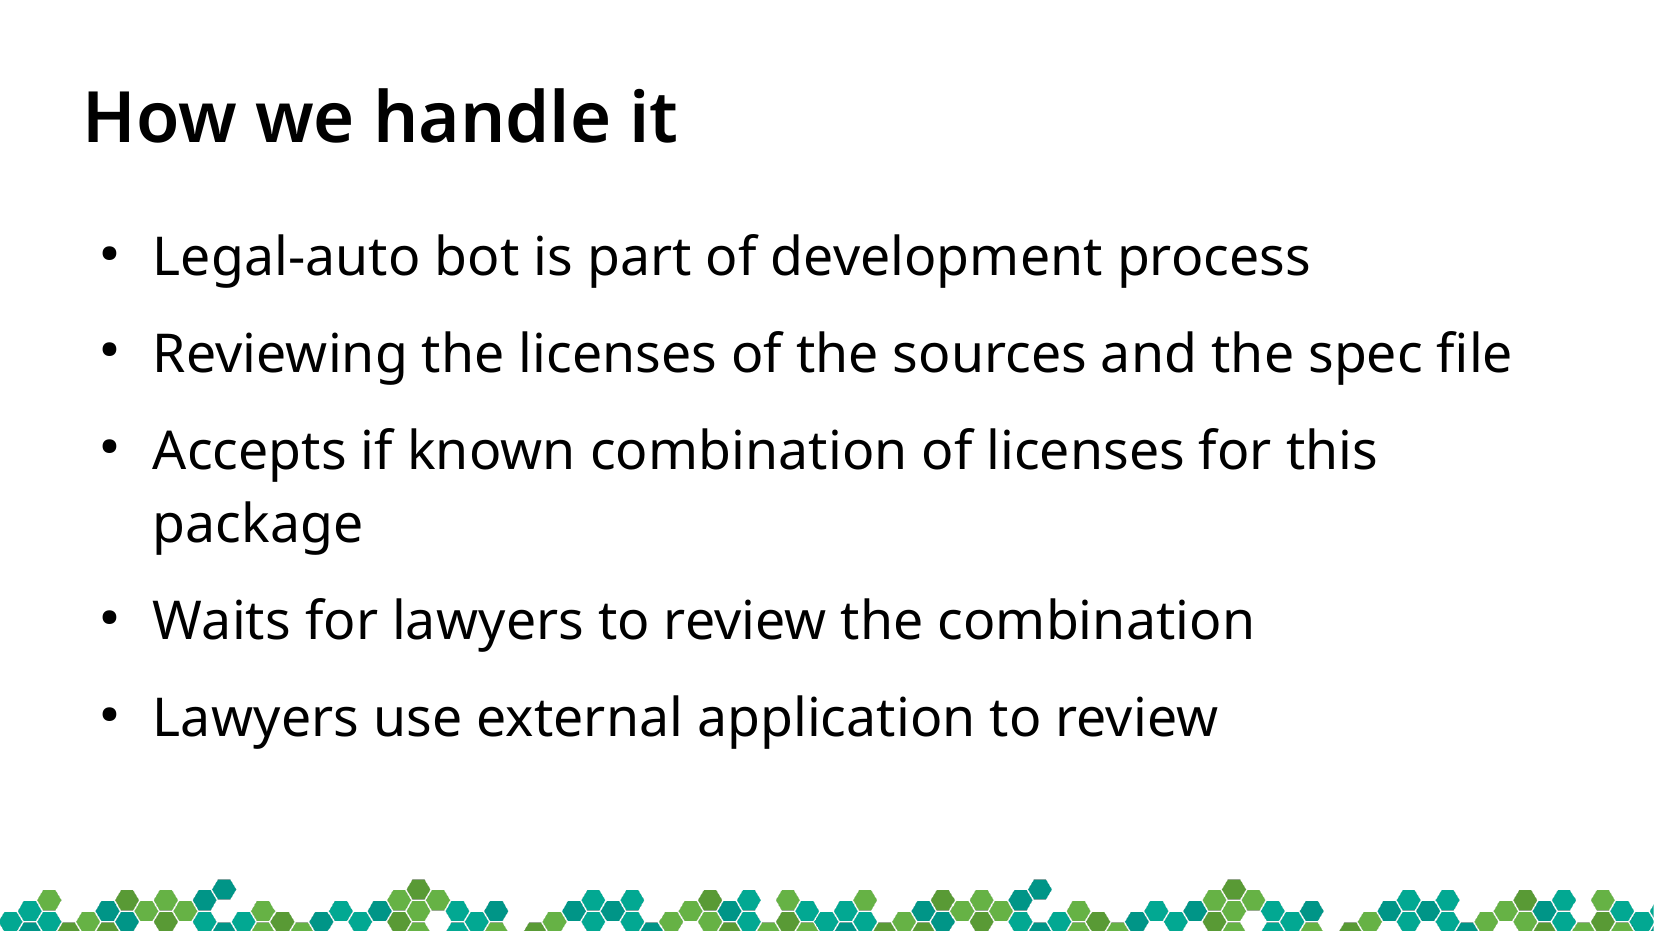

# How we handle it
Legal-auto bot is part of development process
Reviewing the licenses of the sources and the spec file
Accepts if known combination of licenses for this package
Waits for lawyers to review the combination
Lawyers use external application to review